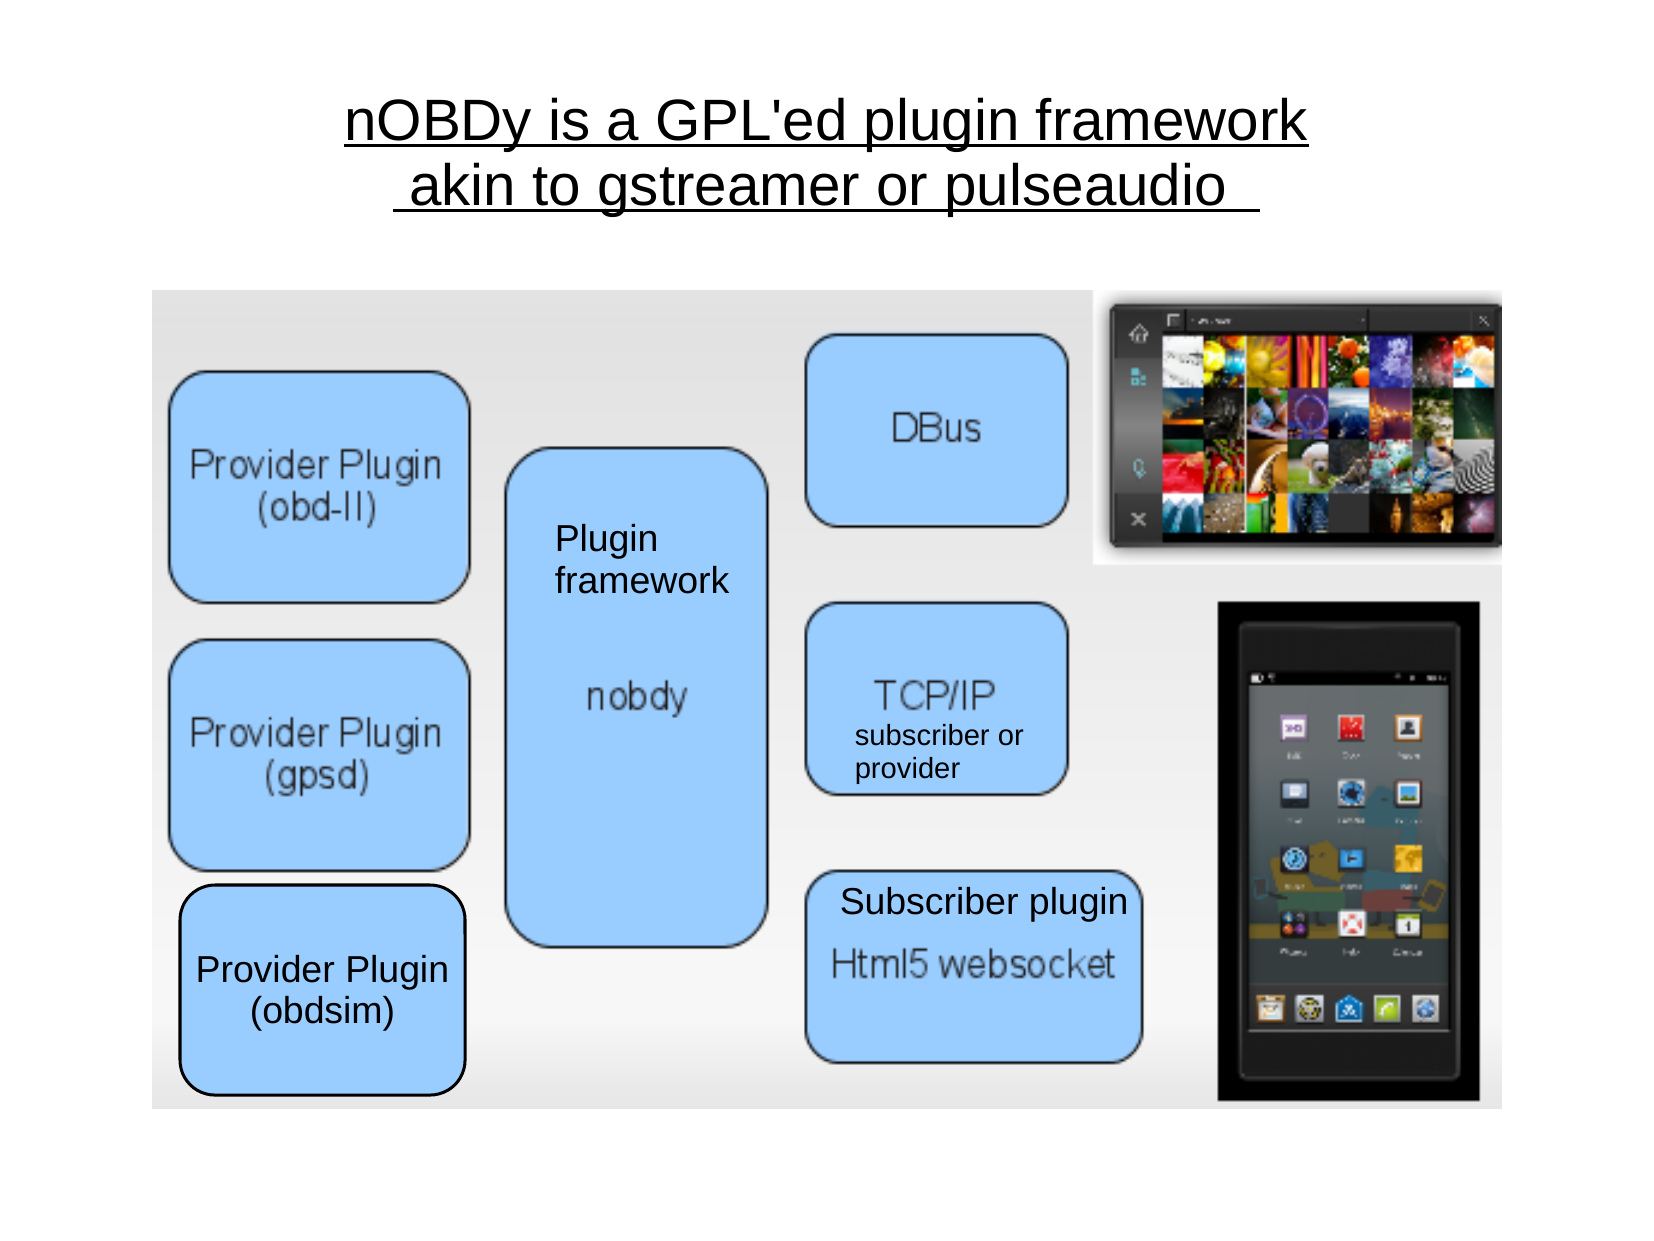

# nOBDy is a GPL'ed plugin framework akin to gstreamer or pulseaudio
Plugin
framework
subscriber or
provider
Subscriber plugin
Provider Plugin
(obdsim)